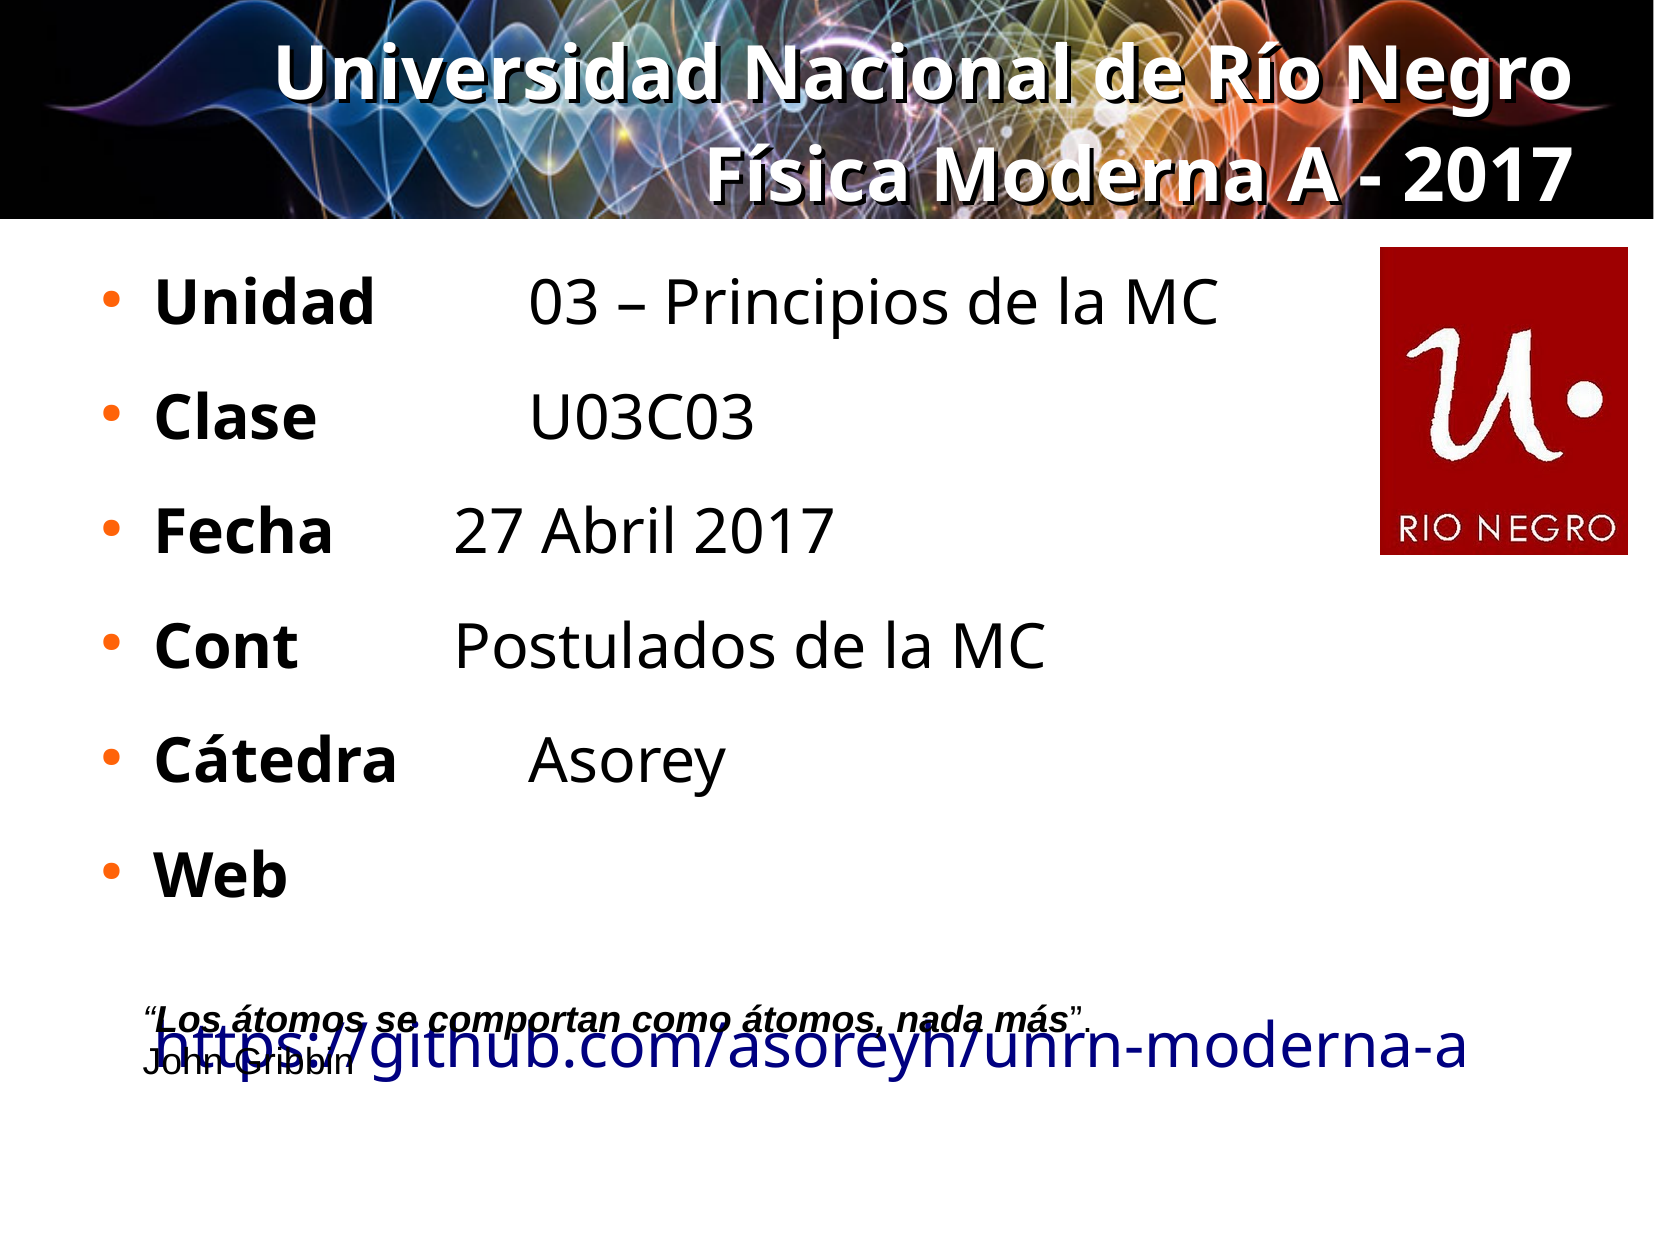

# Universidad Nacional de Río Negro Física Moderna A - 2017
Unidad 		03 – Principios de la MC
Clase			U03C03
Fecha		27 Abril 2017
Cont			Postulados de la MC
Cátedra		Asorey
Web
		https://github.com/asoreyh/unrn-moderna-a
“Los átomos se comportan como átomos, nada más”.
John Gribbin